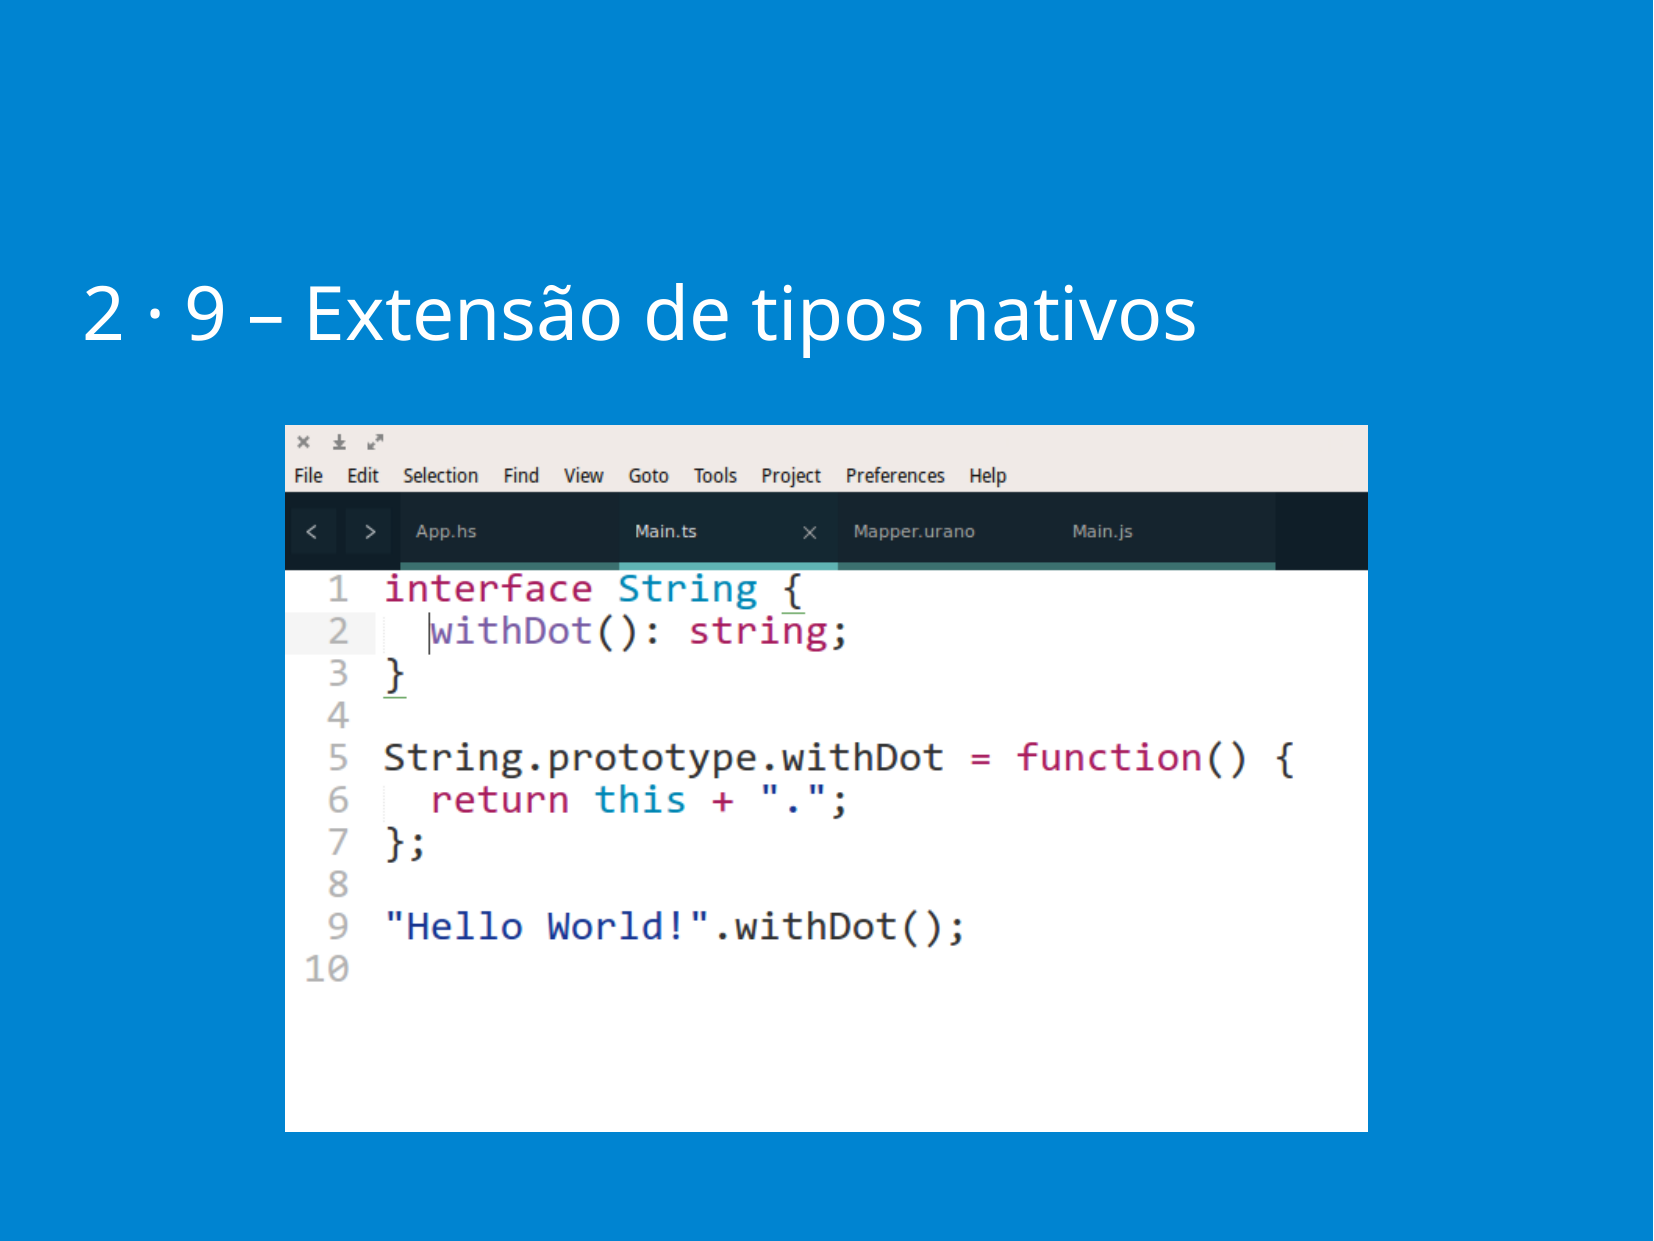

# 2 · 9 – Extensão de tipos nativos